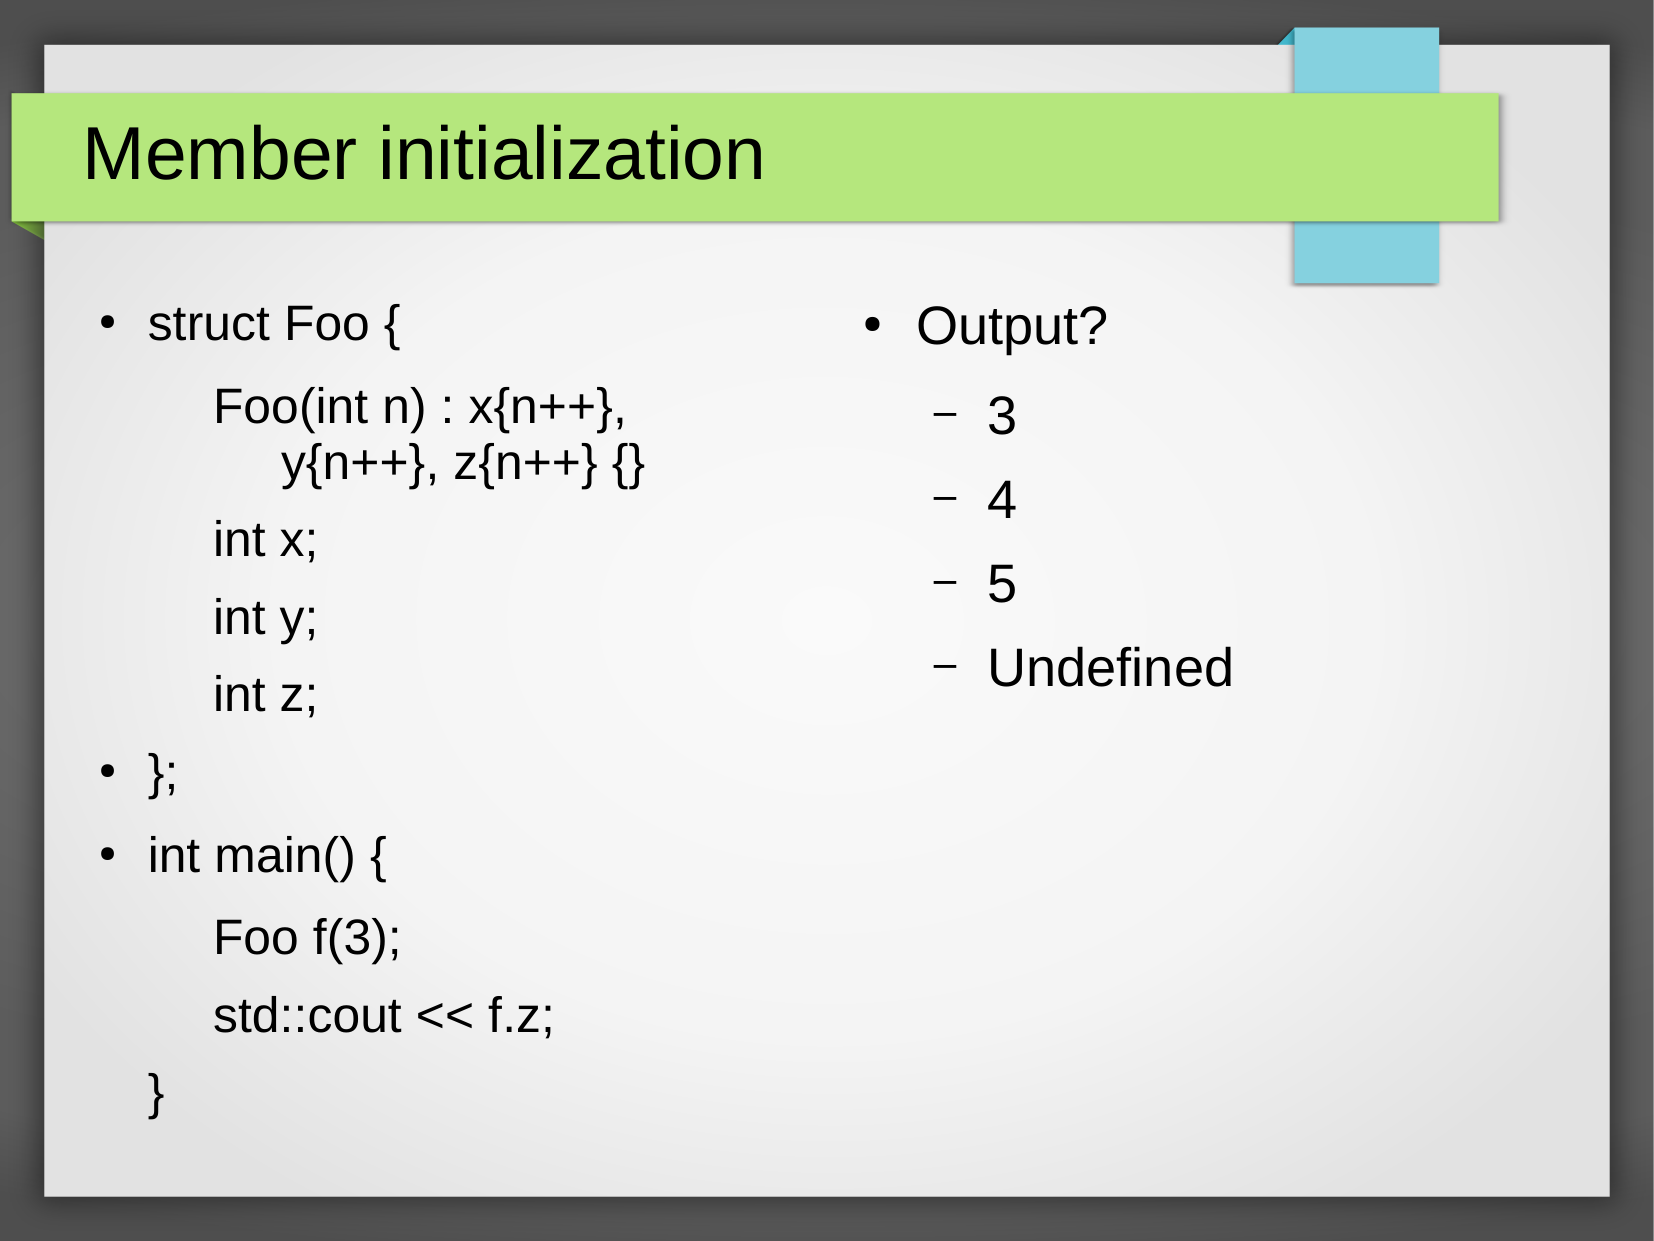

# Member initialization
struct Foo {
Foo(int n) : x{n++},
	y{n++}, z{n++} {}
int x;
int y;
int z;
};
int main() {
Foo f(3);
std::cout << f.z;
}
Output?
3
4
5
Undefined